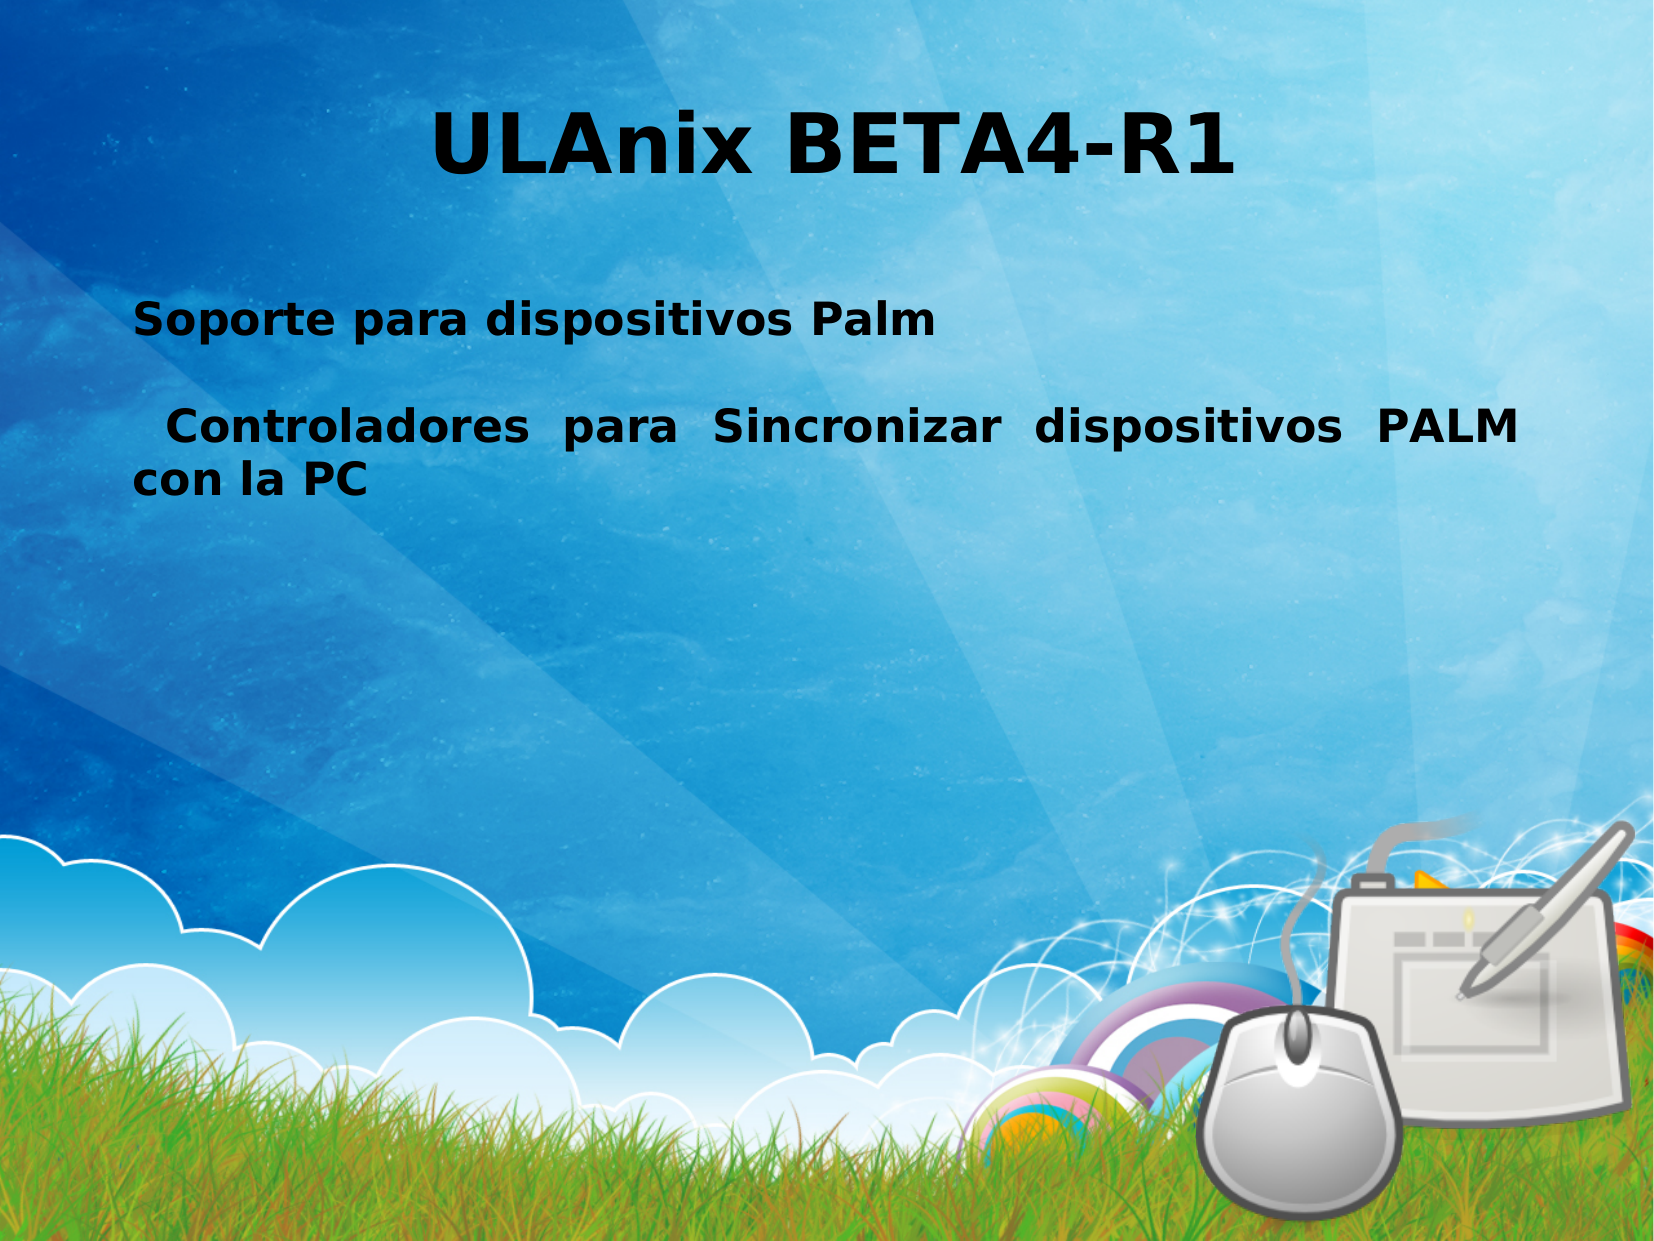

ULAnix BETA4-R1
Soporte para dispositivos Palm
 Controladores para Sincronizar dispositivos PALM con la PC